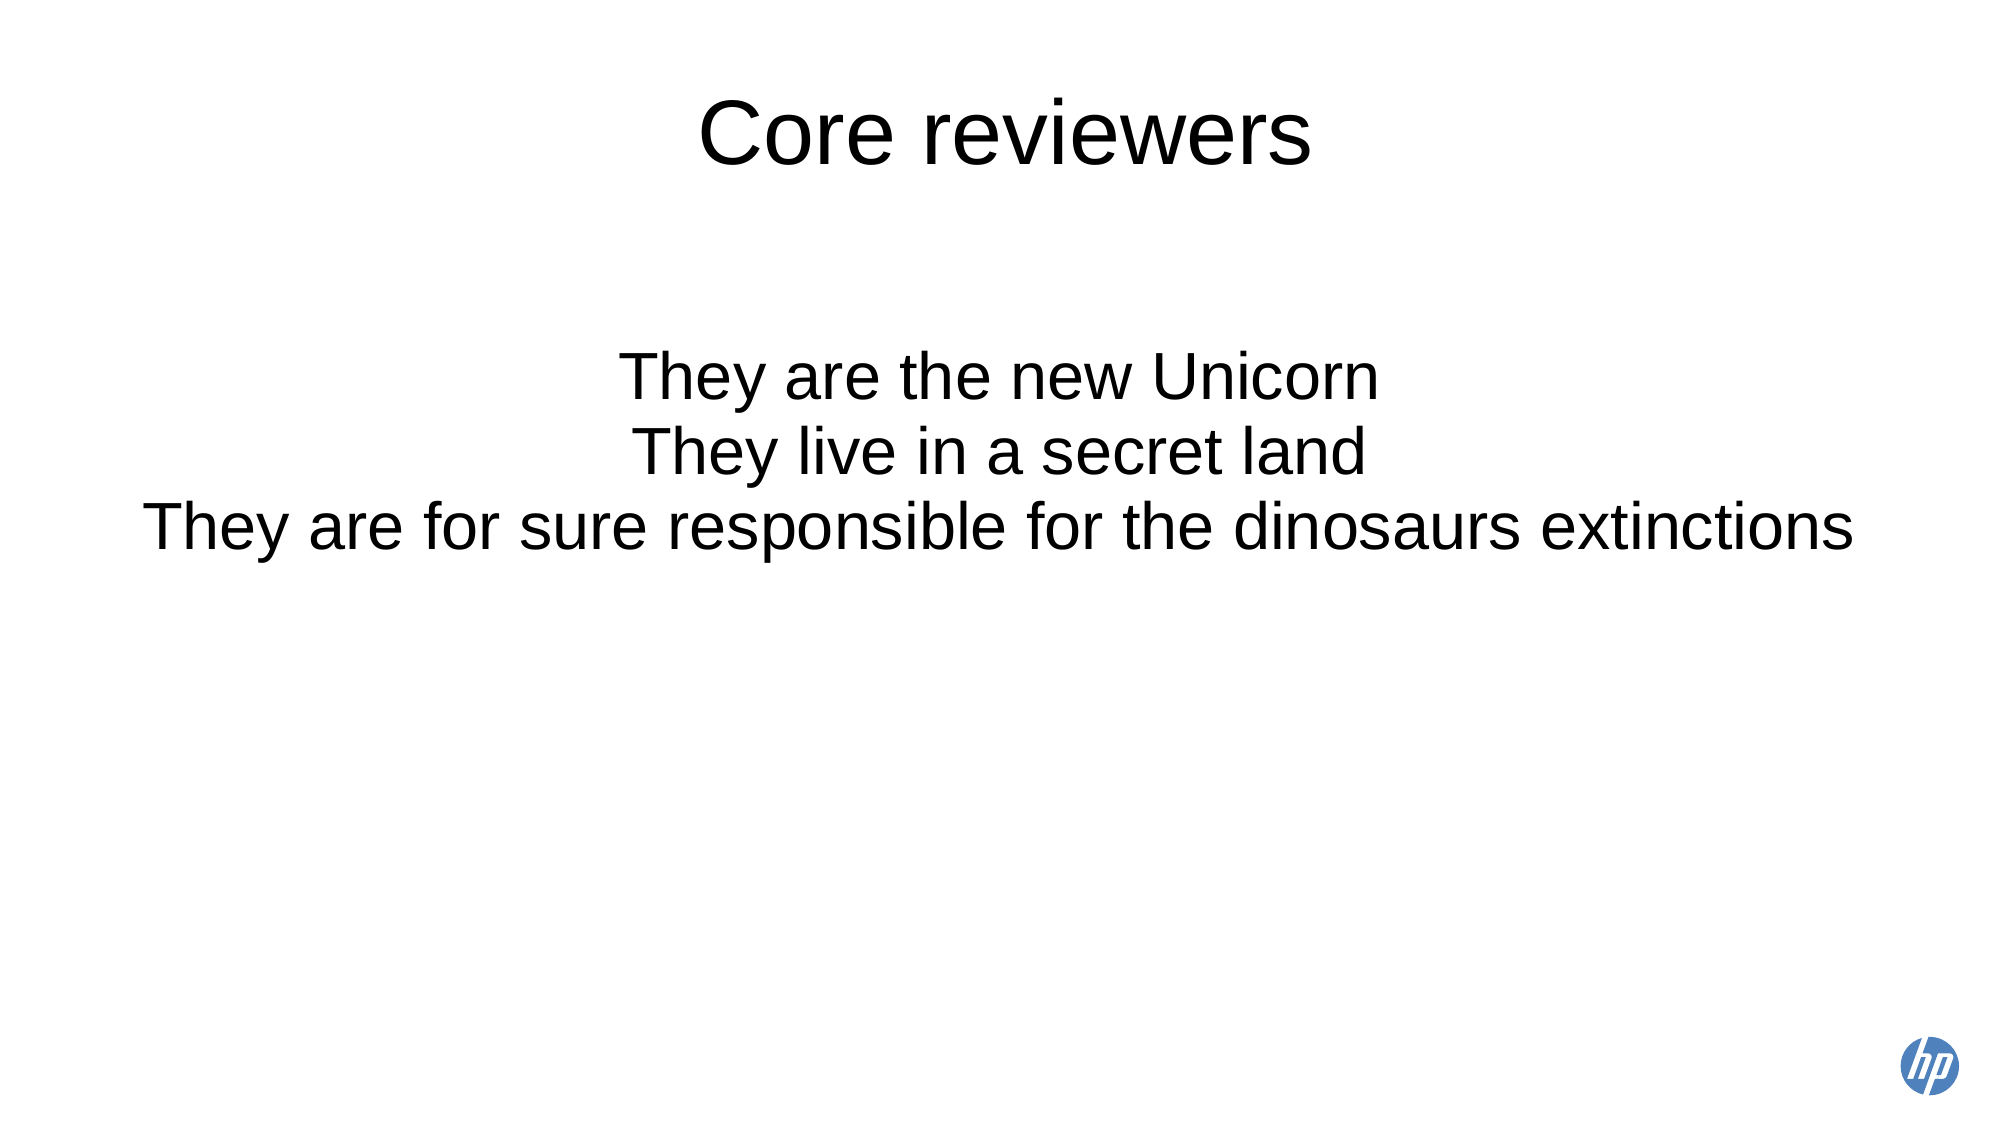

# Core reviewers
They are the new Unicorn
They live in a secret land
They are for sure responsible for the dinosaurs extinctions